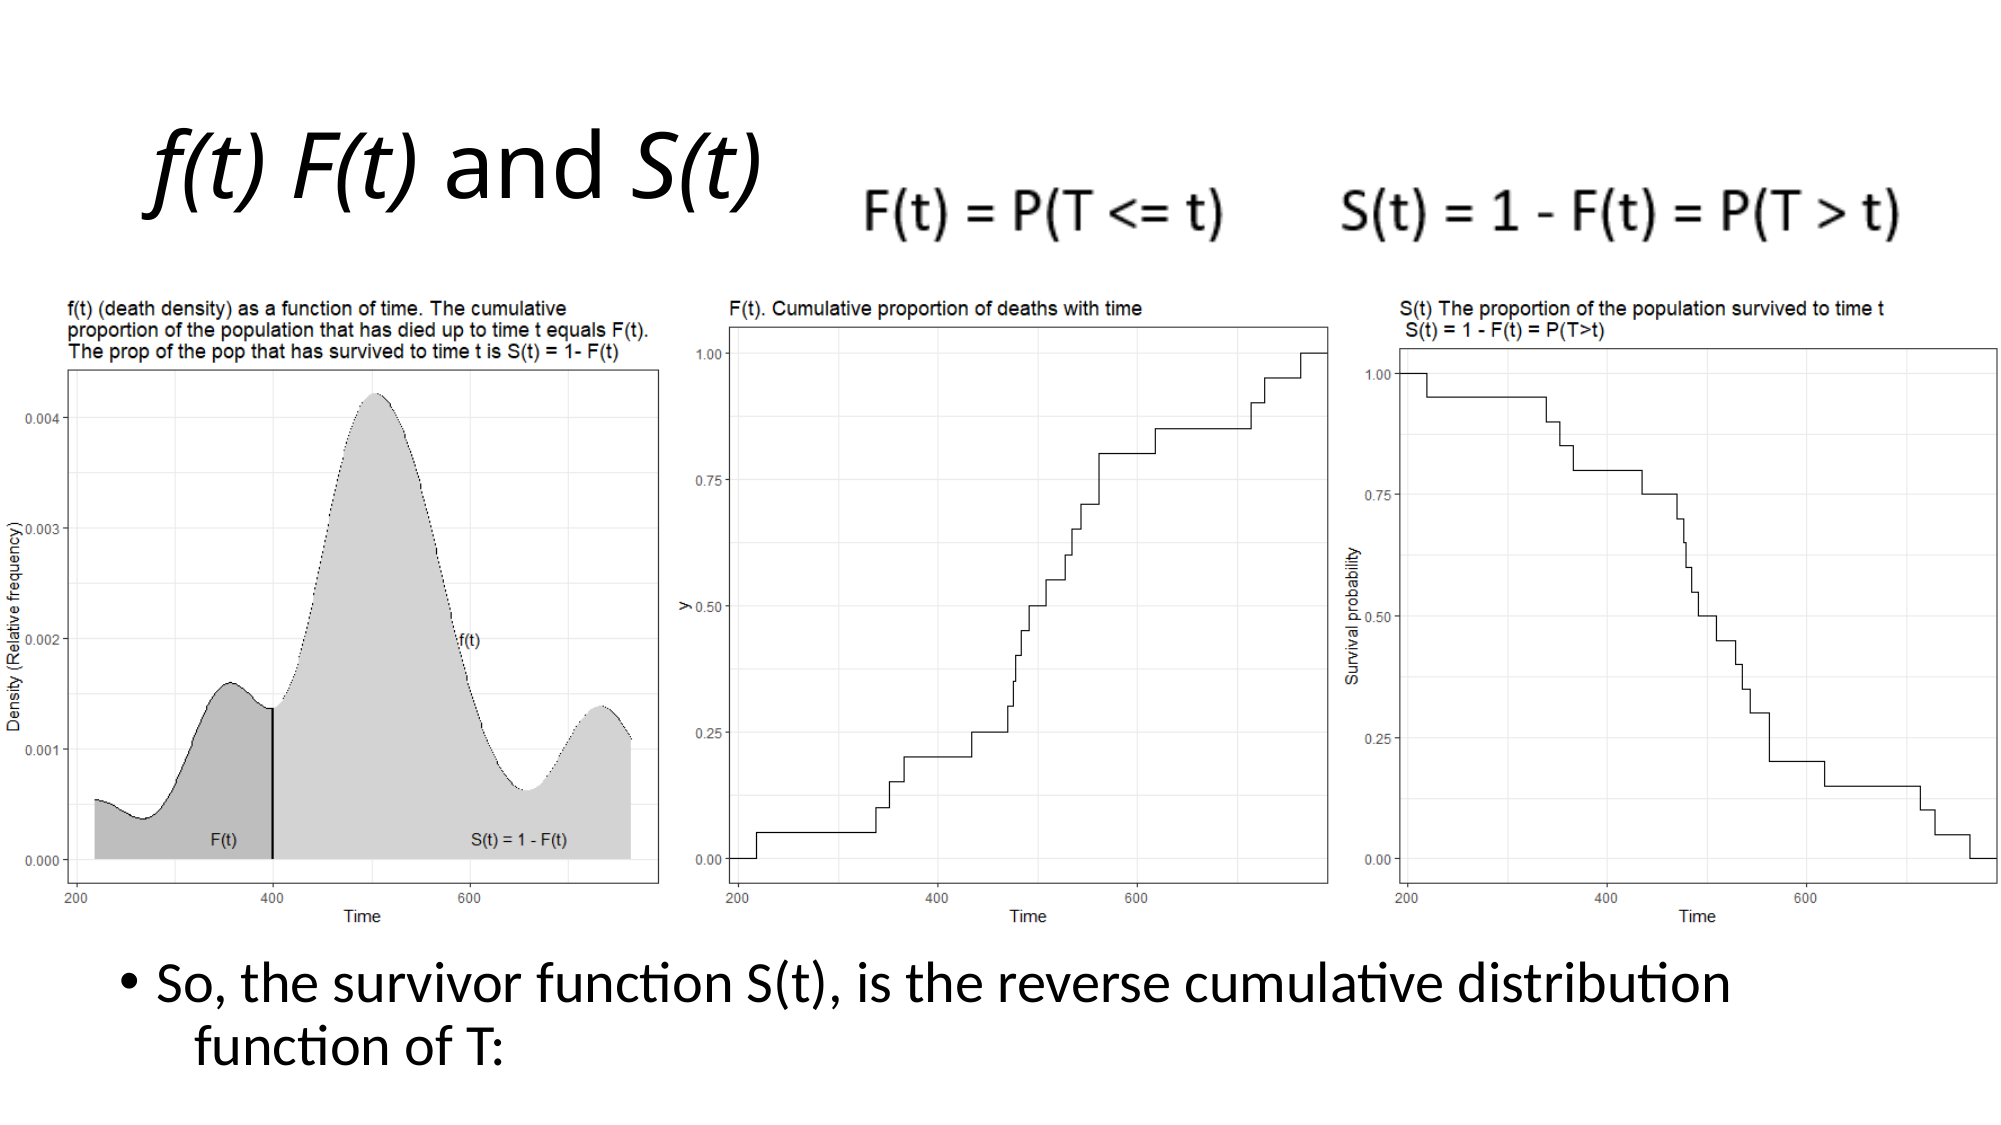

# f(t) F(t) and S(t)
So, the survivor function S(t), is the reverse cumulative distribution function of T: